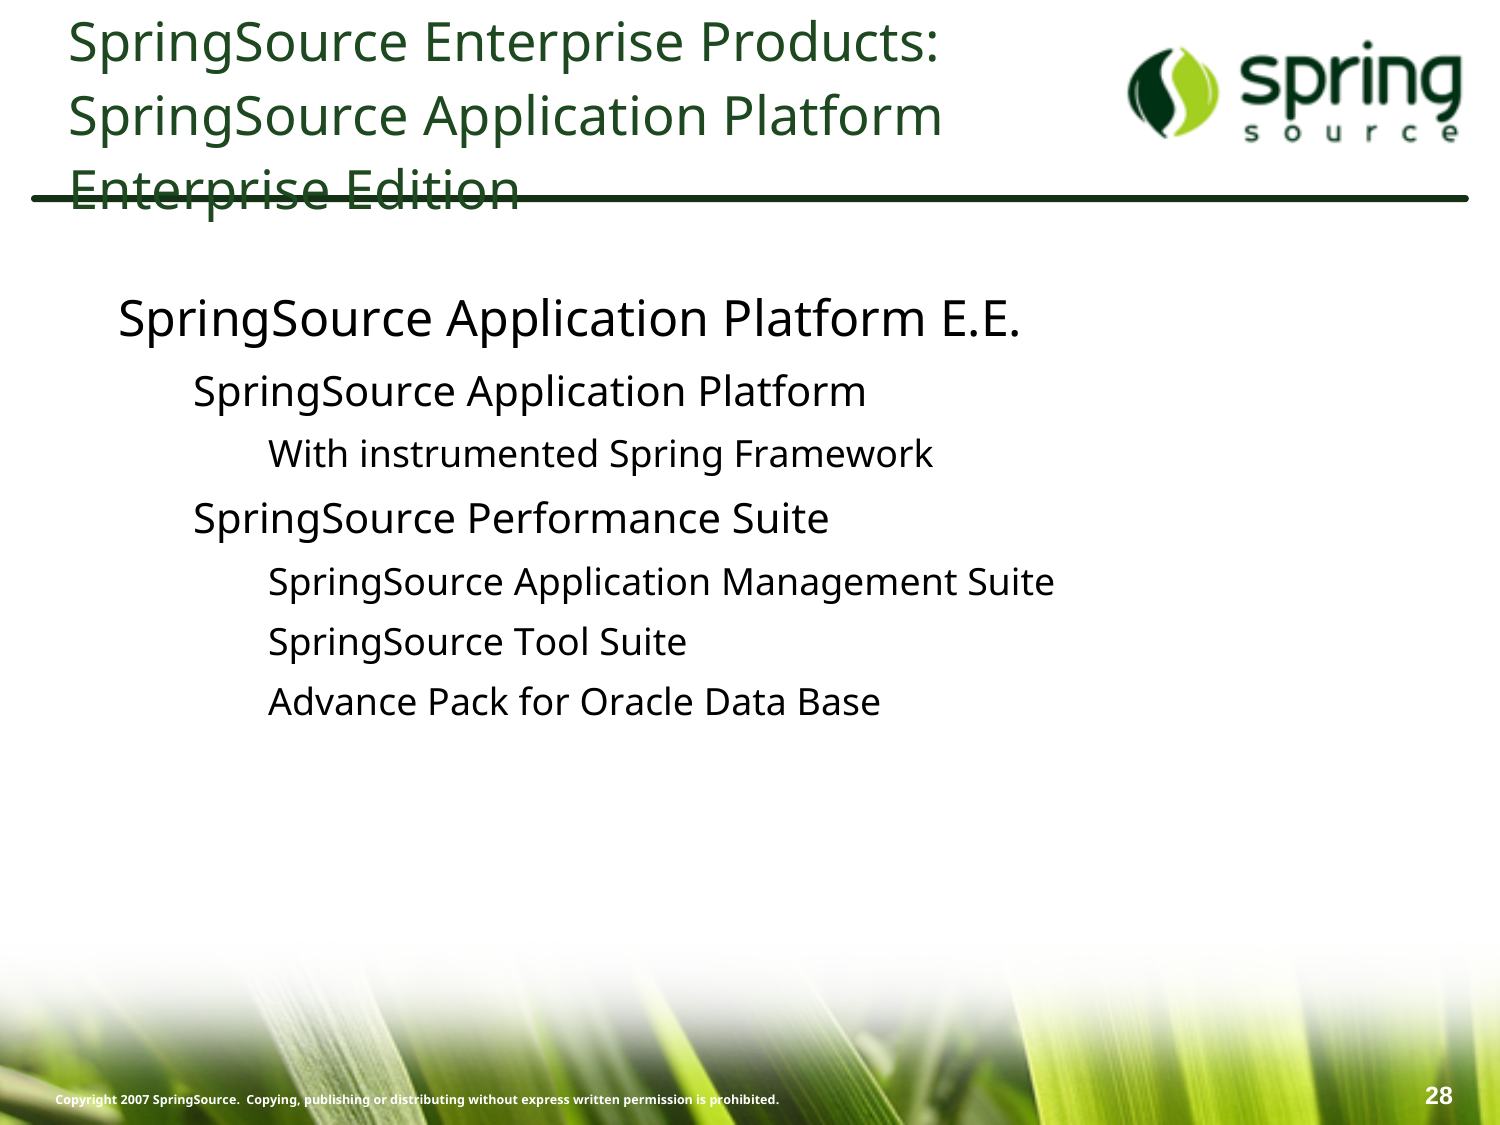

# SpringSource Enterprise Products: SpringSource Application Platform Enterprise Edition
SpringSource Application Platform E.E.
SpringSource Application Platform
With instrumented Spring Framework
SpringSource Performance Suite
SpringSource Application Management Suite
SpringSource Tool Suite
Advance Pack for Oracle Data Base